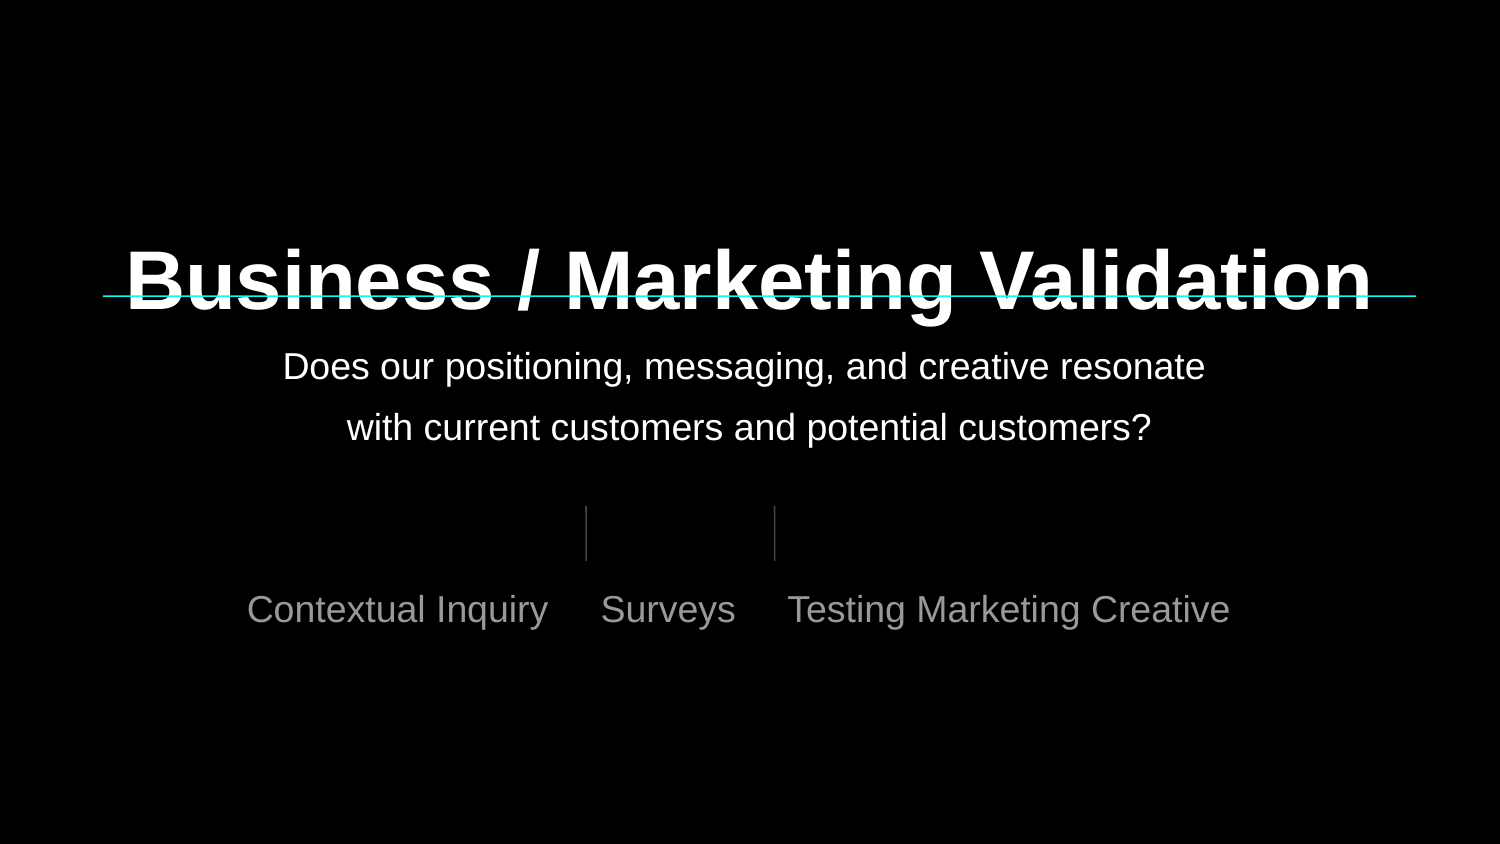

# Business / Marketing Validation Does our positioning, messaging, and creative resonate with current customers and potential customers? Contextual Inquiry Surveys Testing Marketing Creative